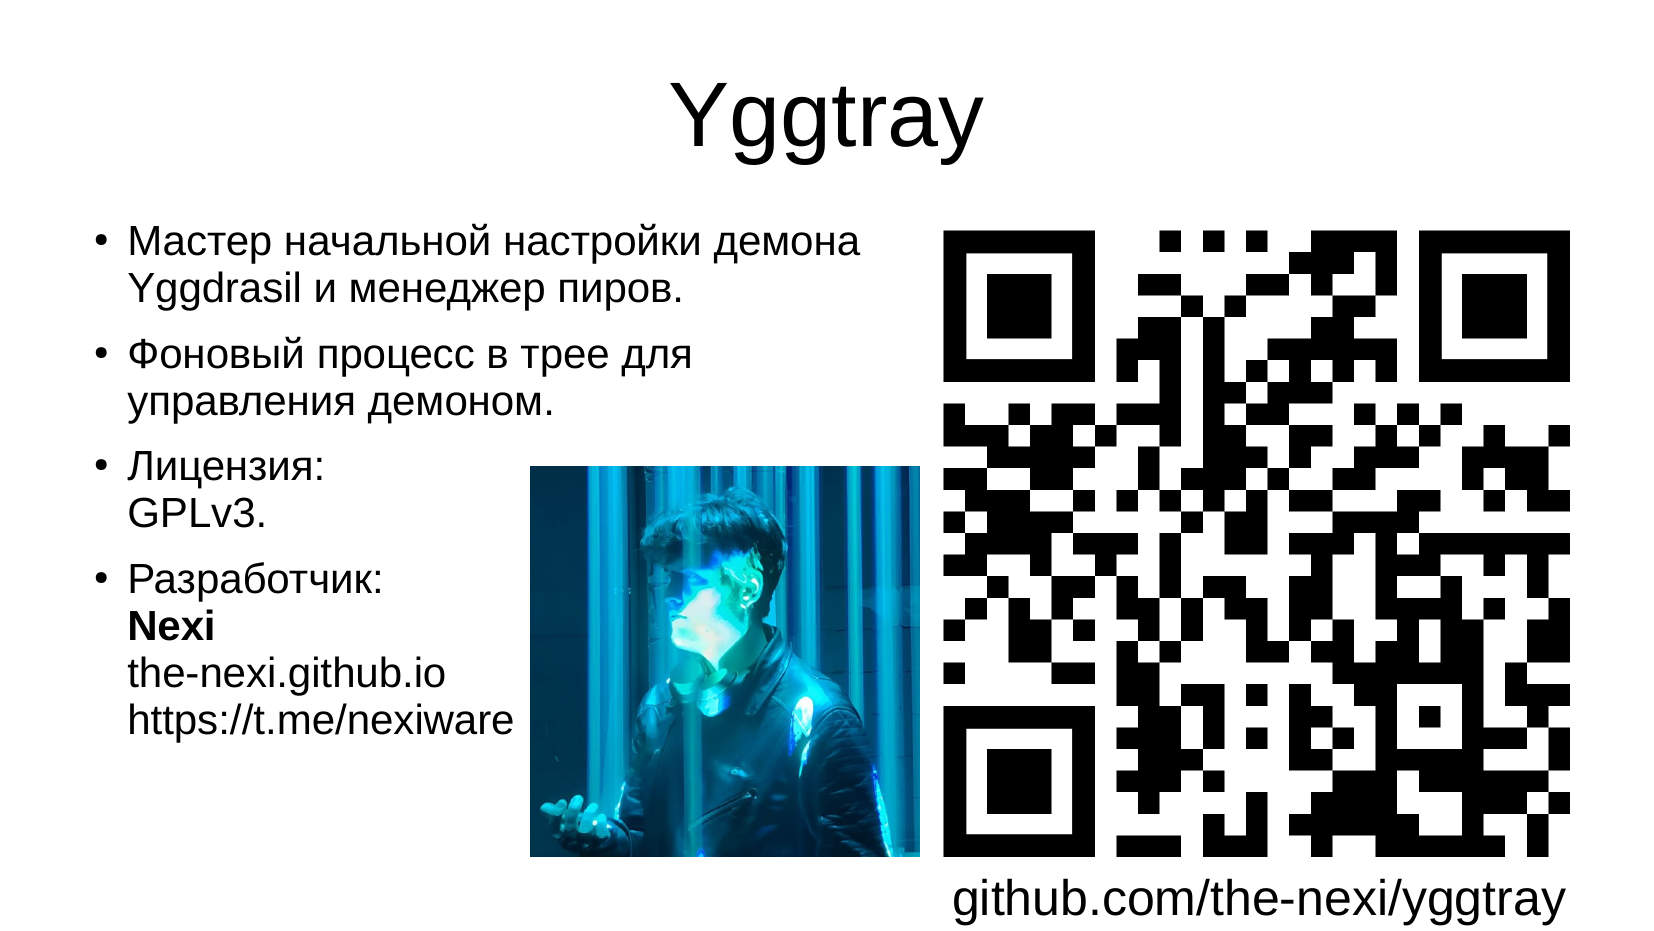

# Yggtray
Мастер начальной настройки демона Yggdrasil и менеджер пиров.
Фоновый процесс в трее для управления демоном.
Лицензия:
GPLv3.
Разработчик:
Nexi
the-nexi.github.io
https://t.me/nexiware
github.com/the-nexi/yggtray